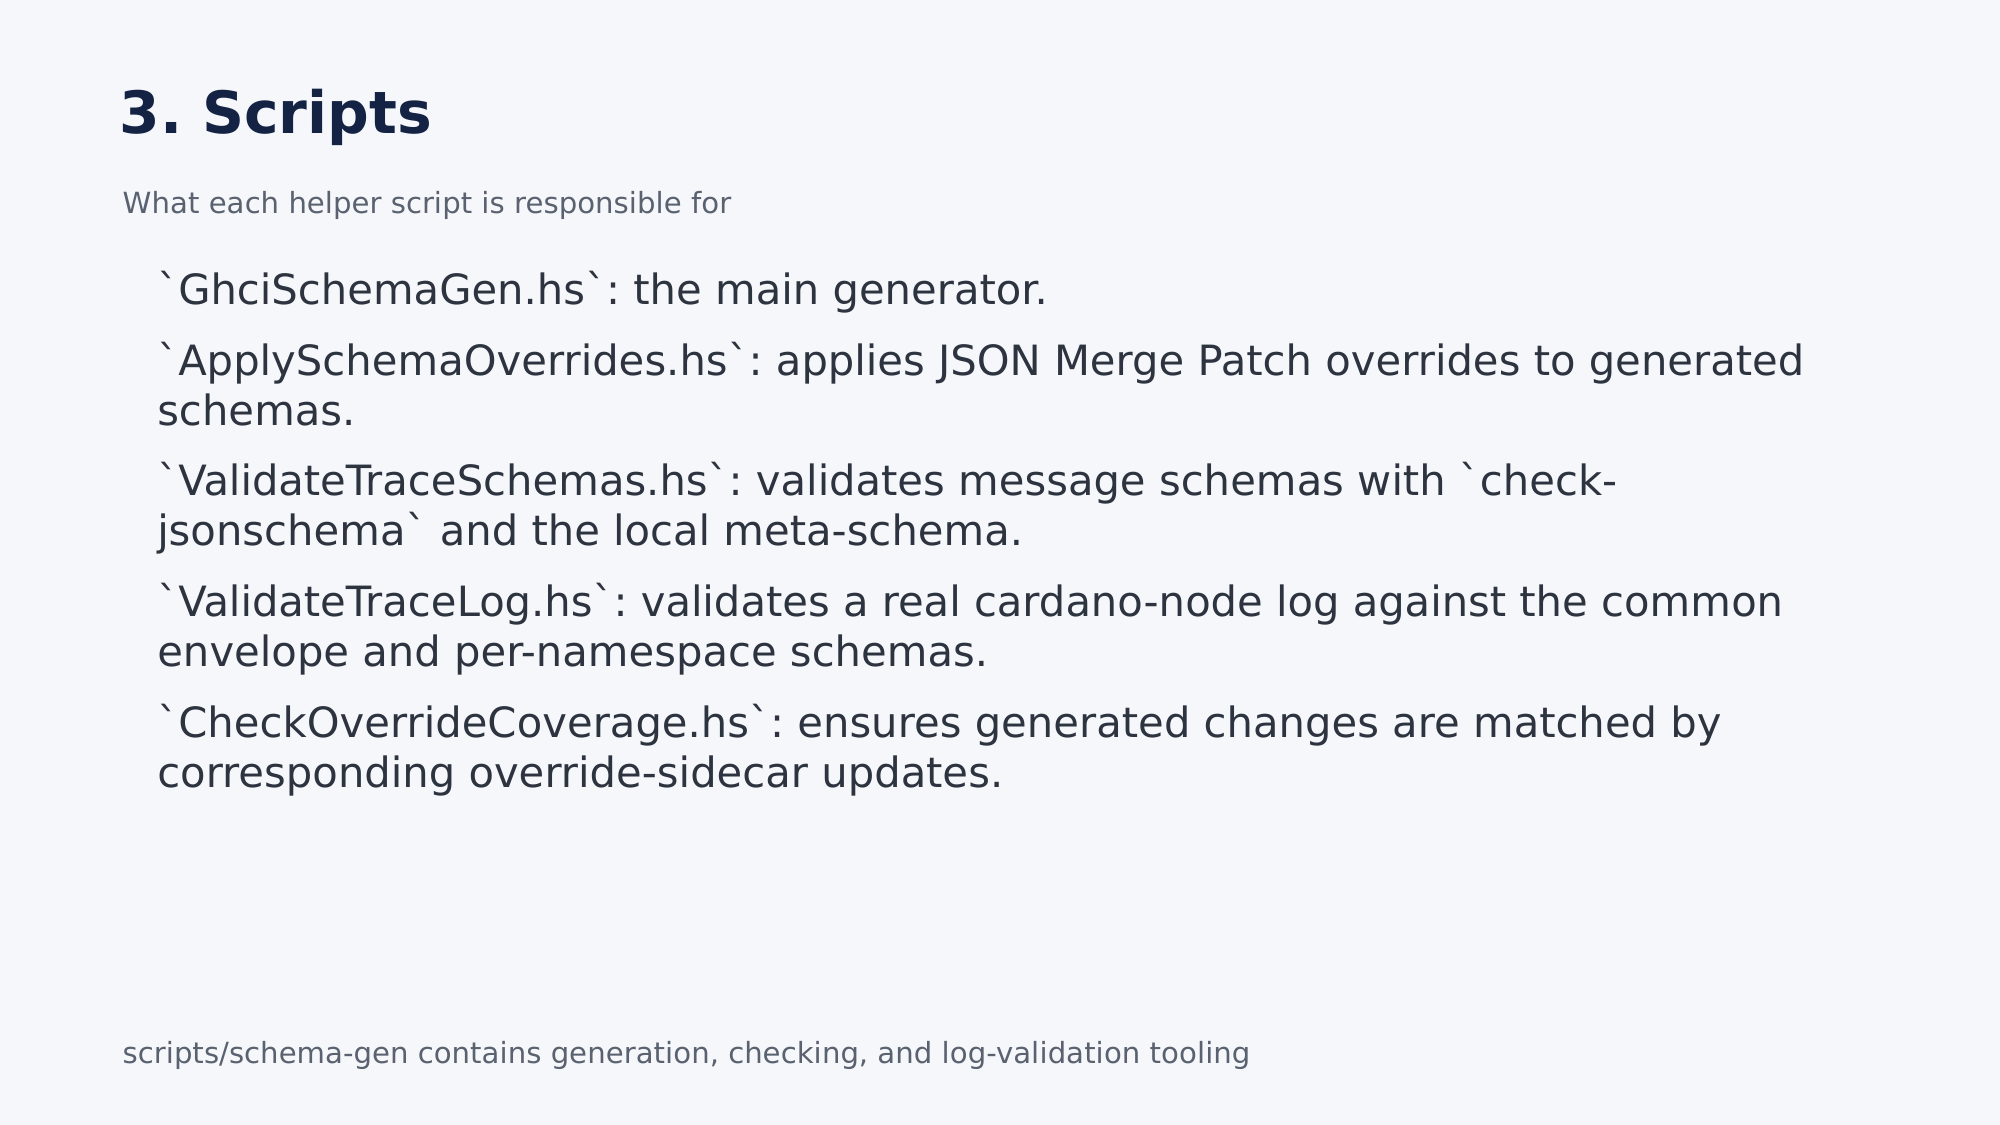

3. Scripts
What each helper script is responsible for
`GhciSchemaGen.hs`: the main generator.
`ApplySchemaOverrides.hs`: applies JSON Merge Patch overrides to generated schemas.
`ValidateTraceSchemas.hs`: validates message schemas with `check-jsonschema` and the local meta-schema.
`ValidateTraceLog.hs`: validates a real cardano-node log against the common envelope and per-namespace schemas.
`CheckOverrideCoverage.hs`: ensures generated changes are matched by corresponding override-sidecar updates.
scripts/schema-gen contains generation, checking, and log-validation tooling